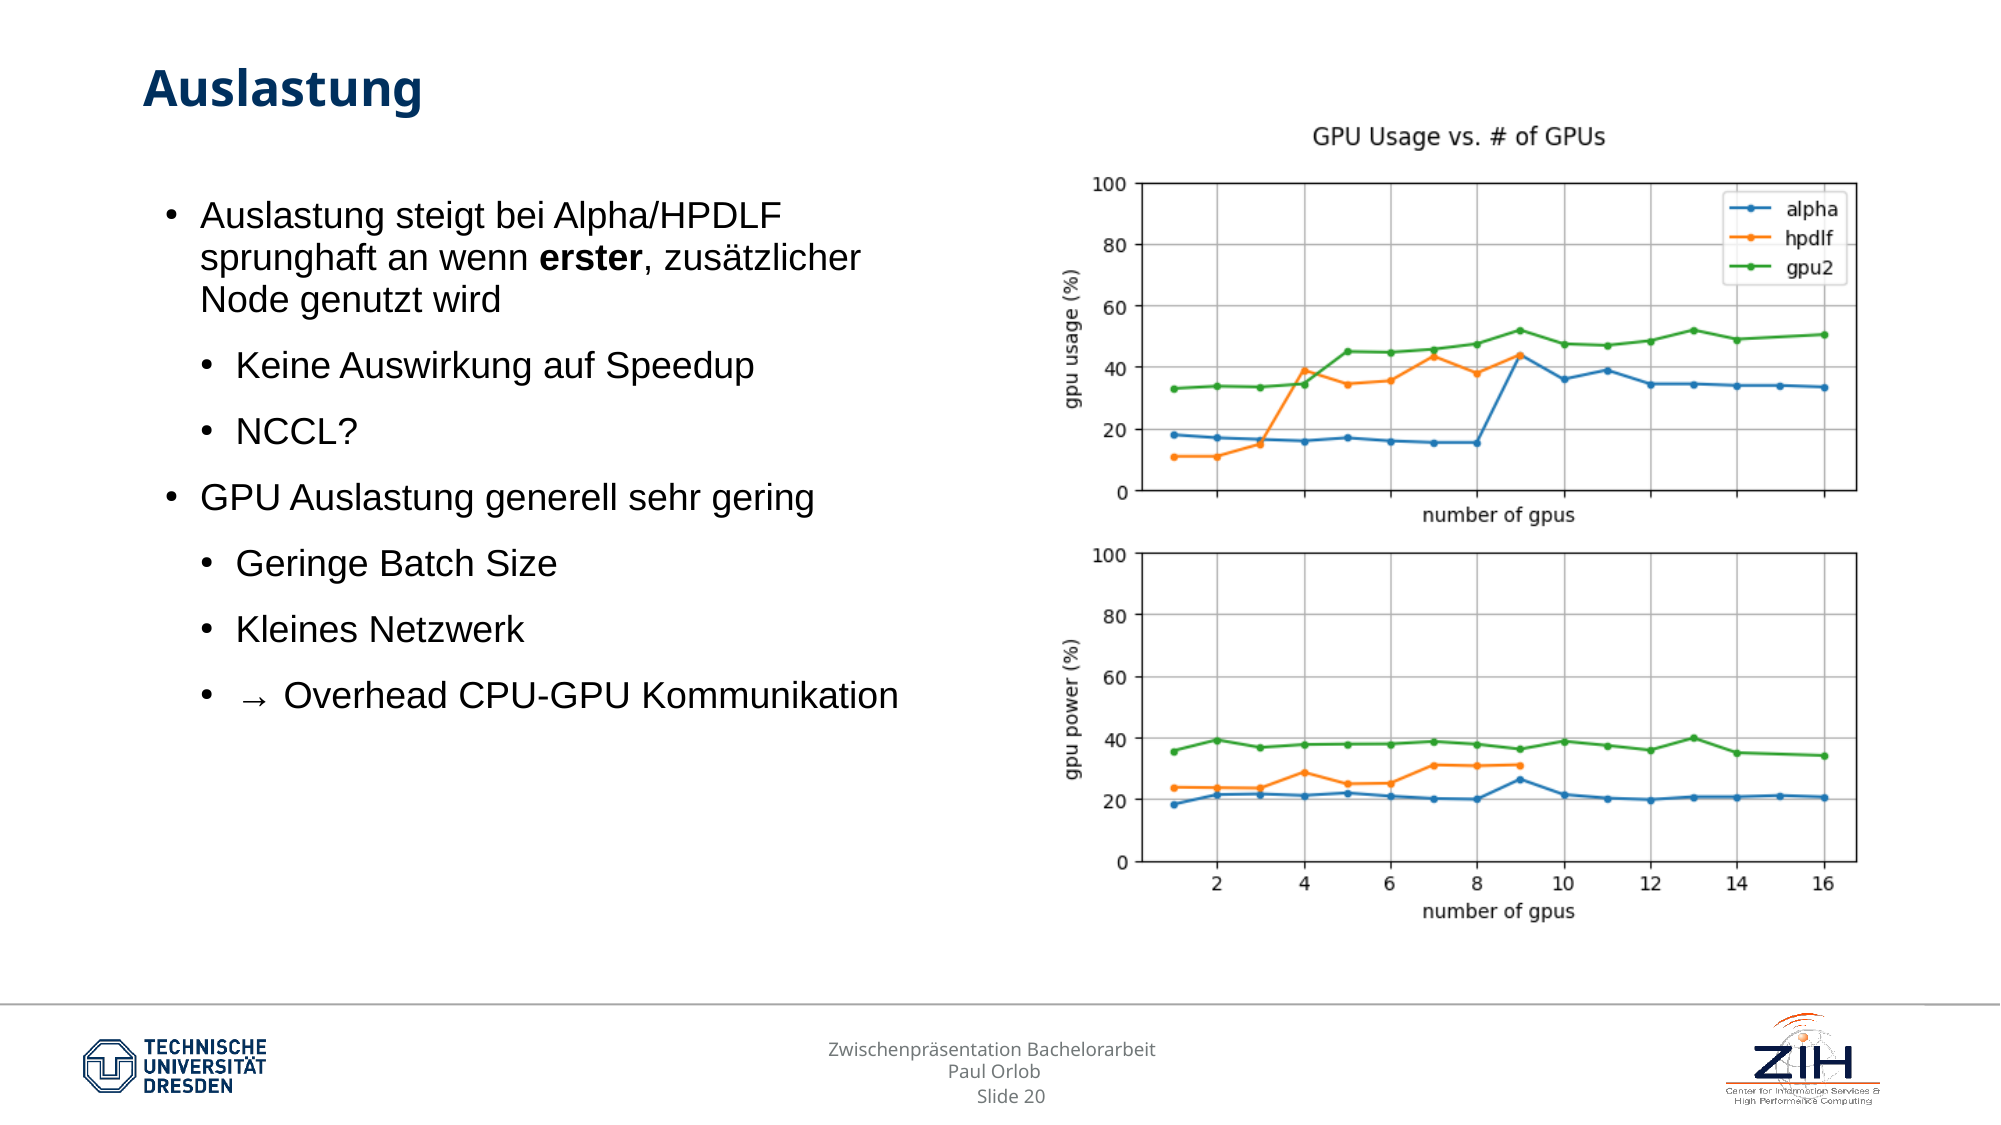

# Auslastung
Auslastung steigt bei Alpha/HPDLF sprunghaft an wenn erster, zusätzlicher Node genutzt wird
Keine Auswirkung auf Speedup
NCCL?
GPU Auslastung generell sehr gering
Geringe Batch Size
Kleines Netzwerk
→ Overhead CPU-GPU Kommunikation